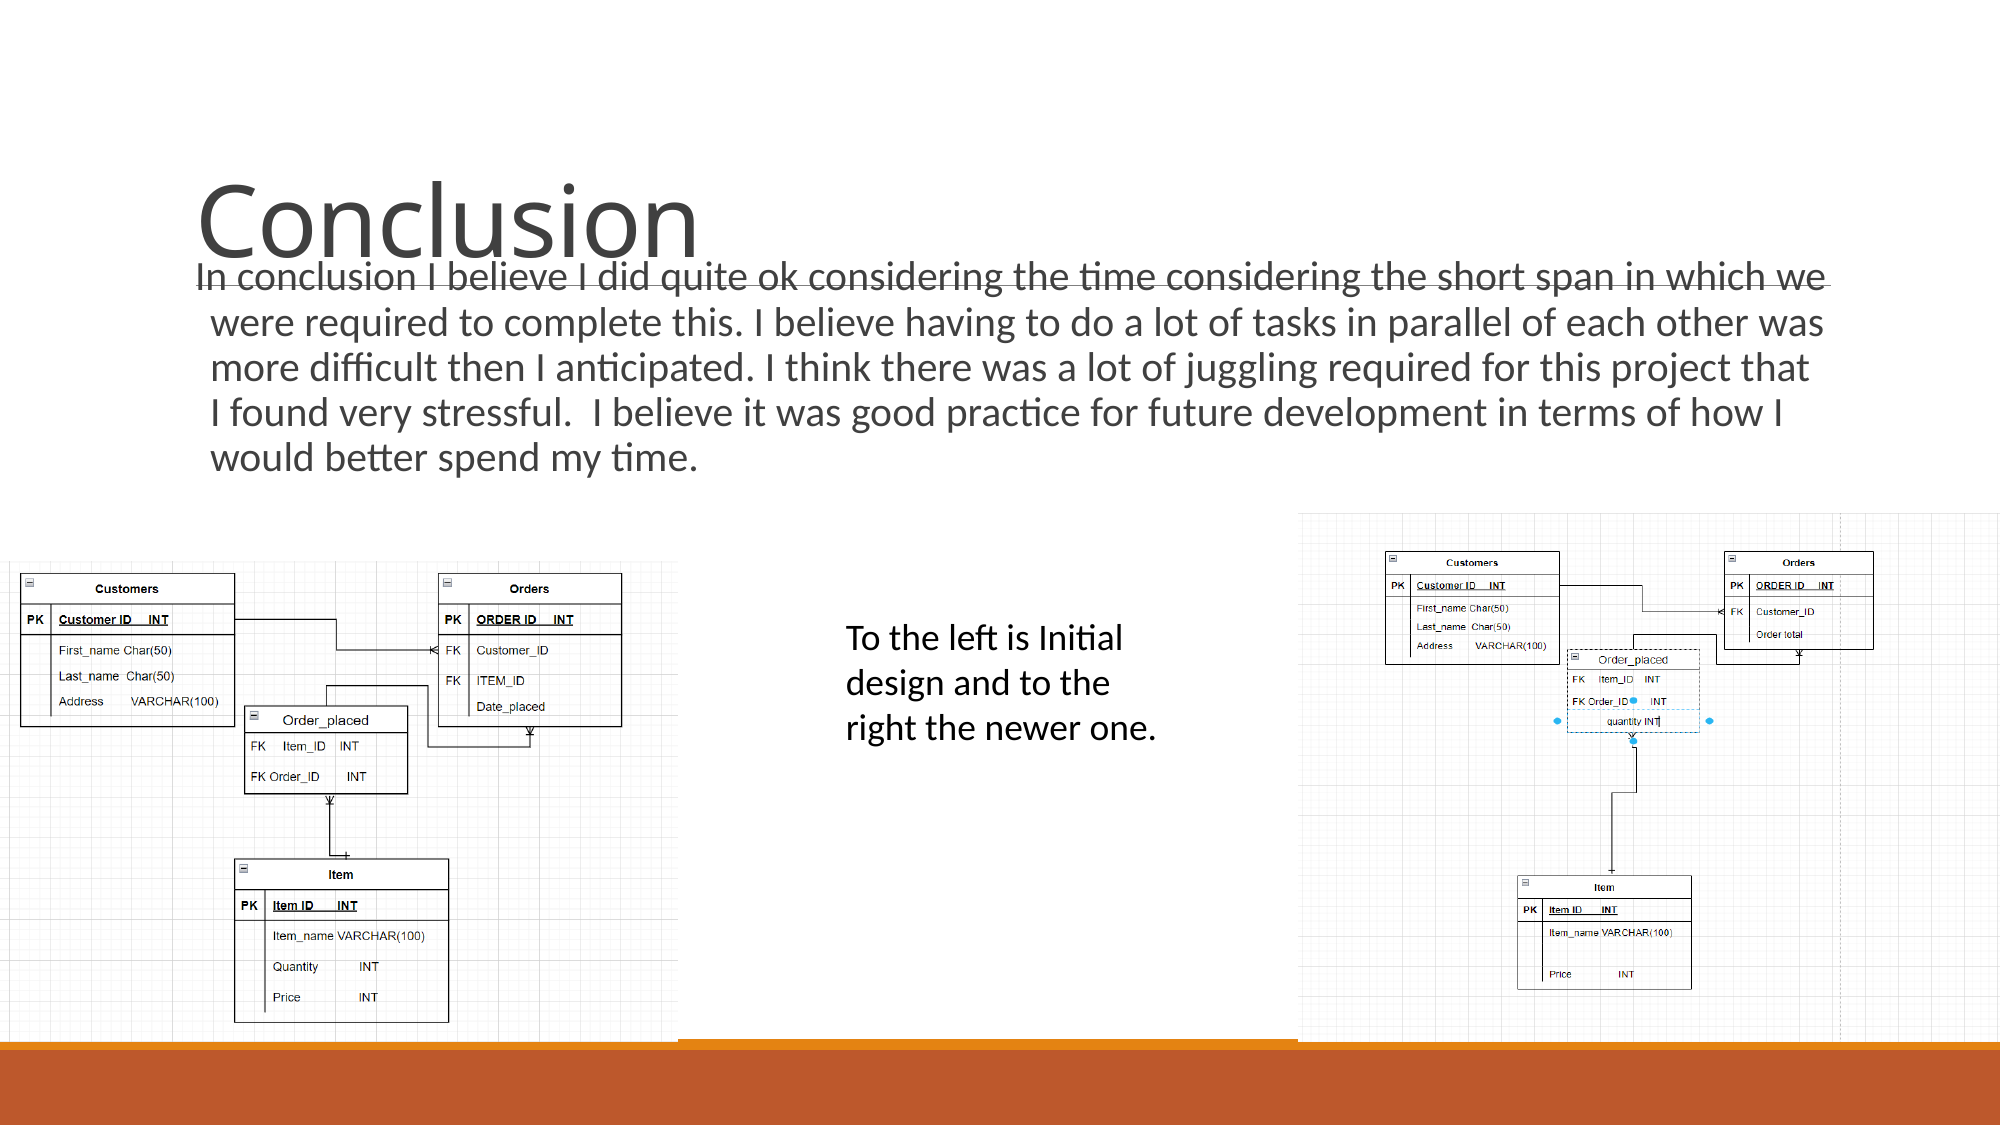

# Conclusion
In conclusion I believe I did quite ok considering the time considering the short span in which we were required to complete this. I believe having to do a lot of tasks in parallel of each other was more difficult then I anticipated. I think there was a lot of juggling required for this project that I found very stressful. I believe it was good practice for future development in terms of how I would better spend my time.
To the left is Initial design and to the right the newer one.